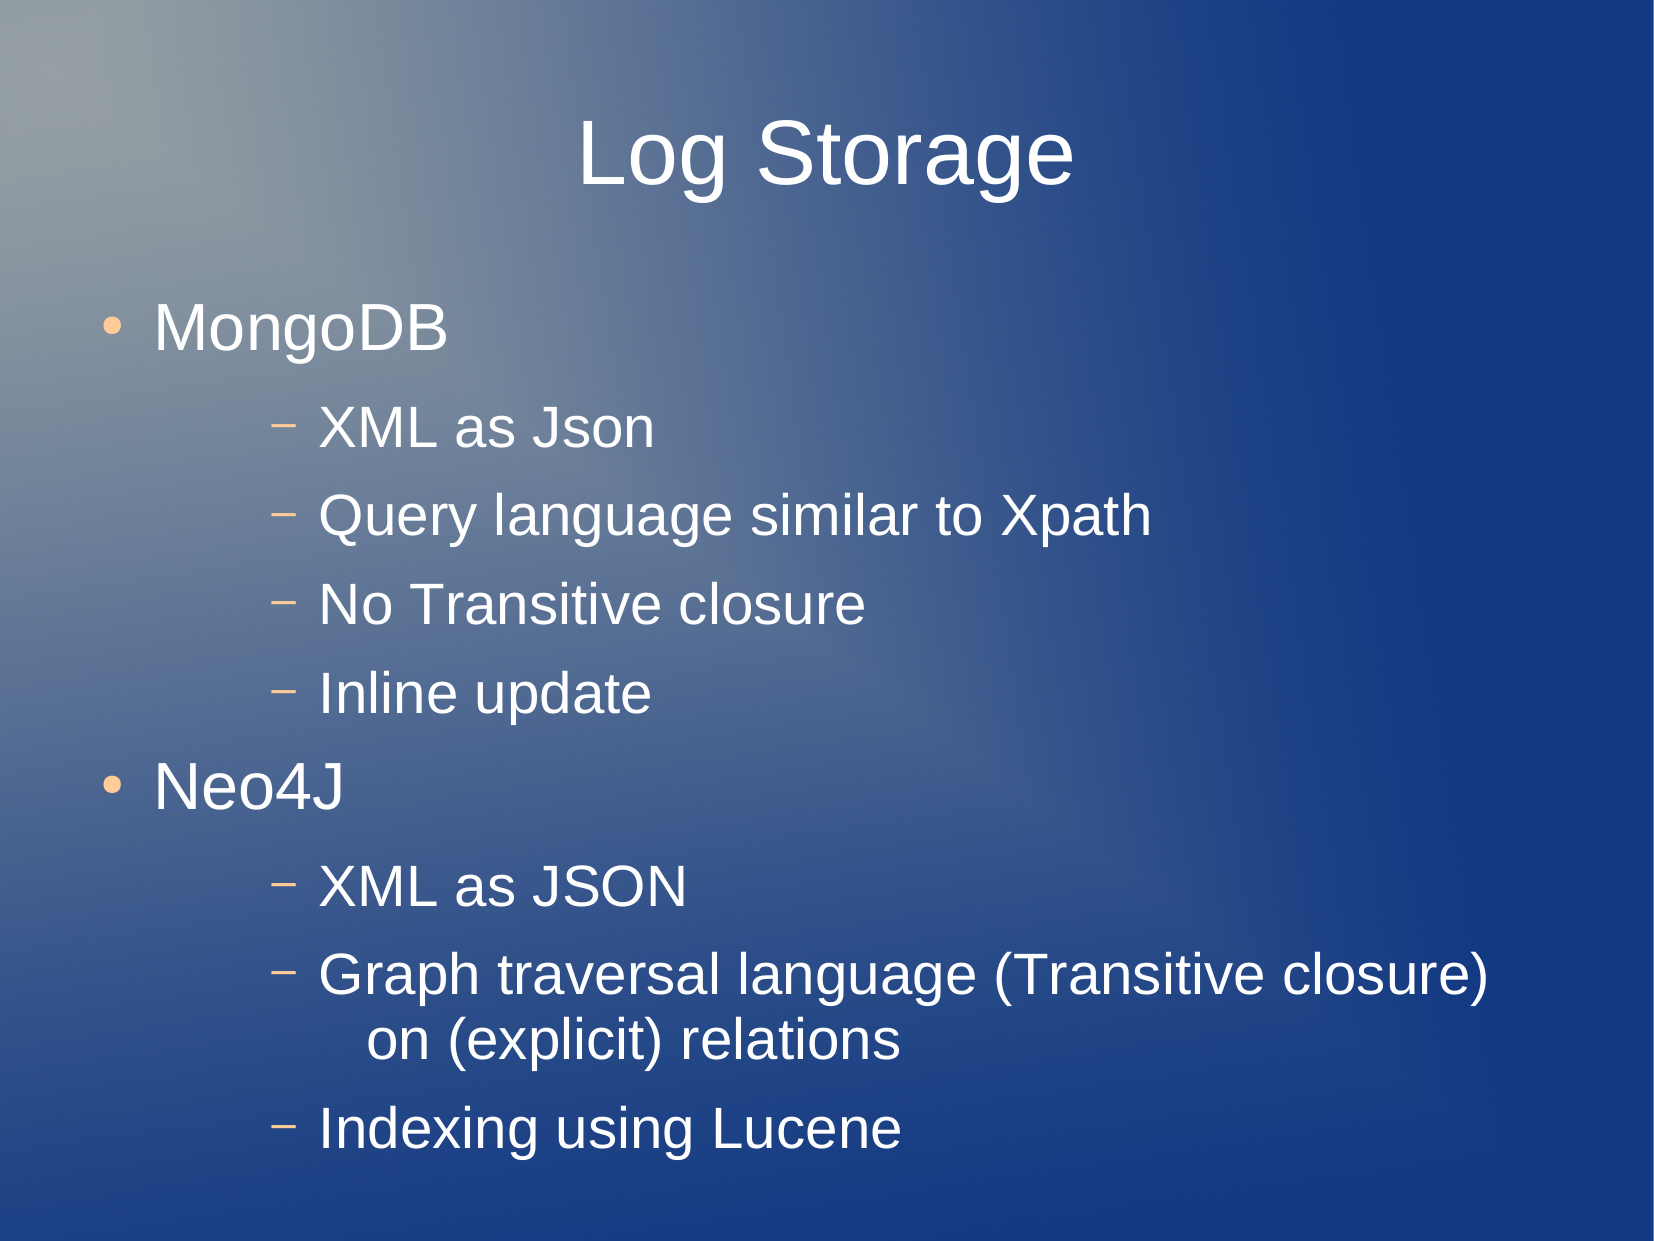

# Log Storage
MongoDB
XML as Json
Query language similar to Xpath
No Transitive closure
Inline update
Neo4J
XML as JSON
Graph traversal language (Transitive closure) on (explicit) relations
Indexing using Lucene